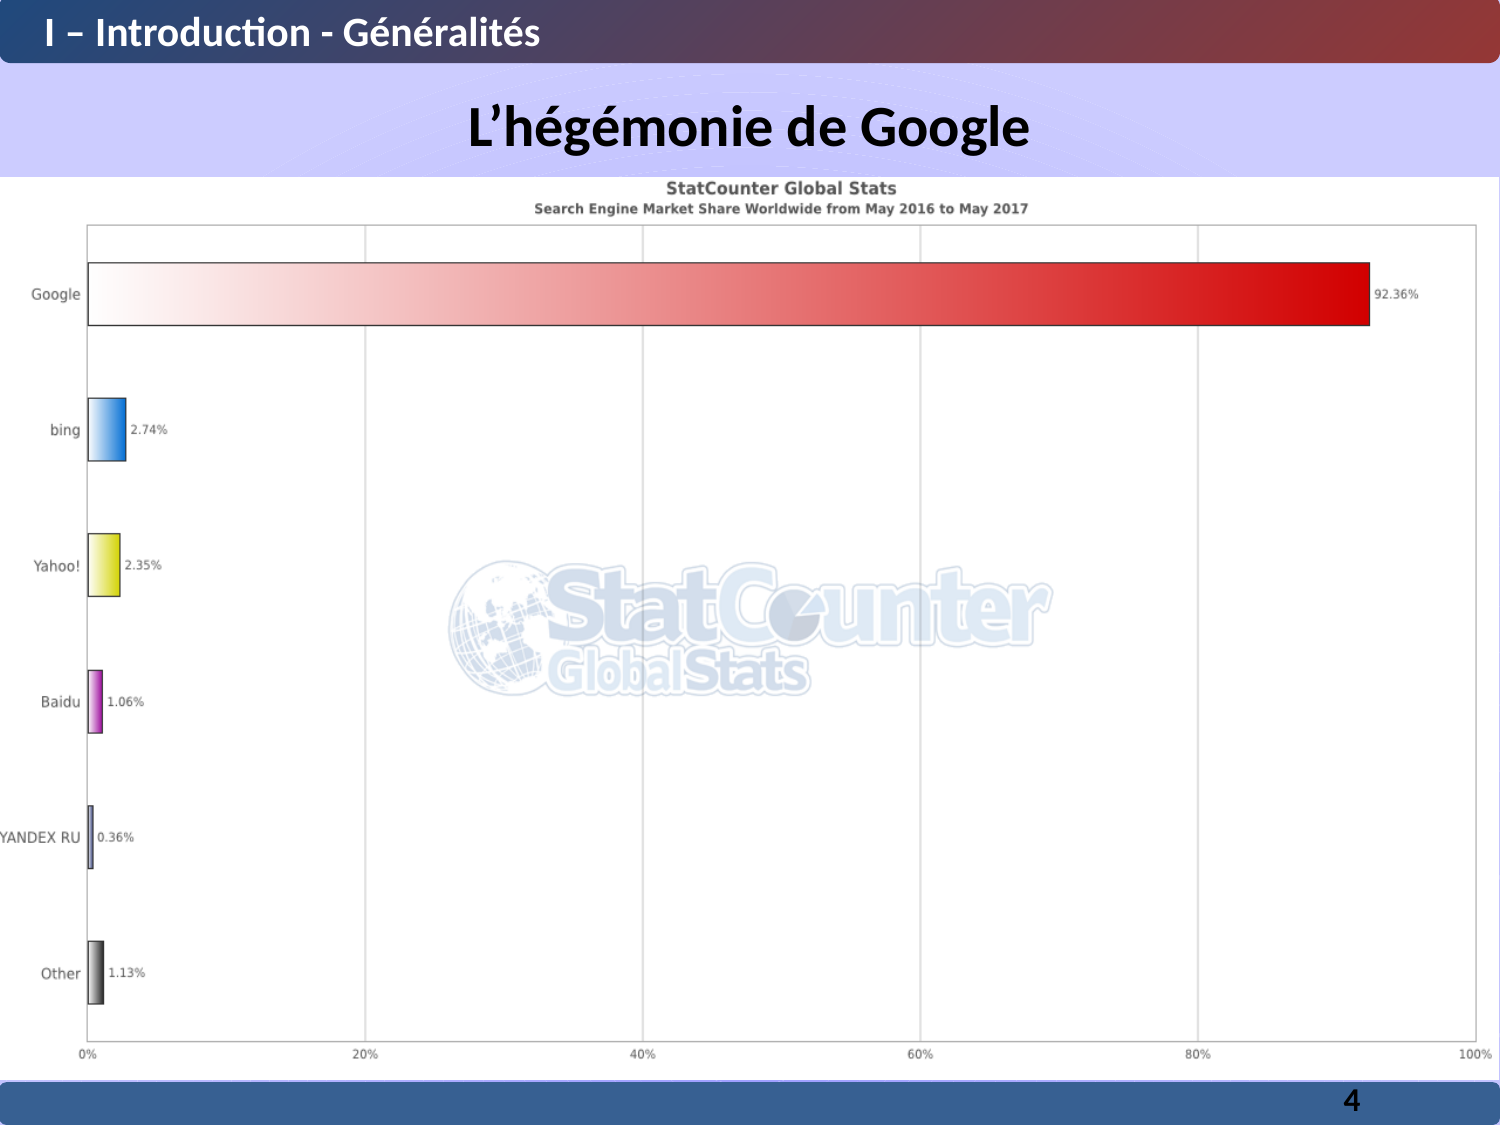

I – Introduction - Généralités
L’hégémonie de Google